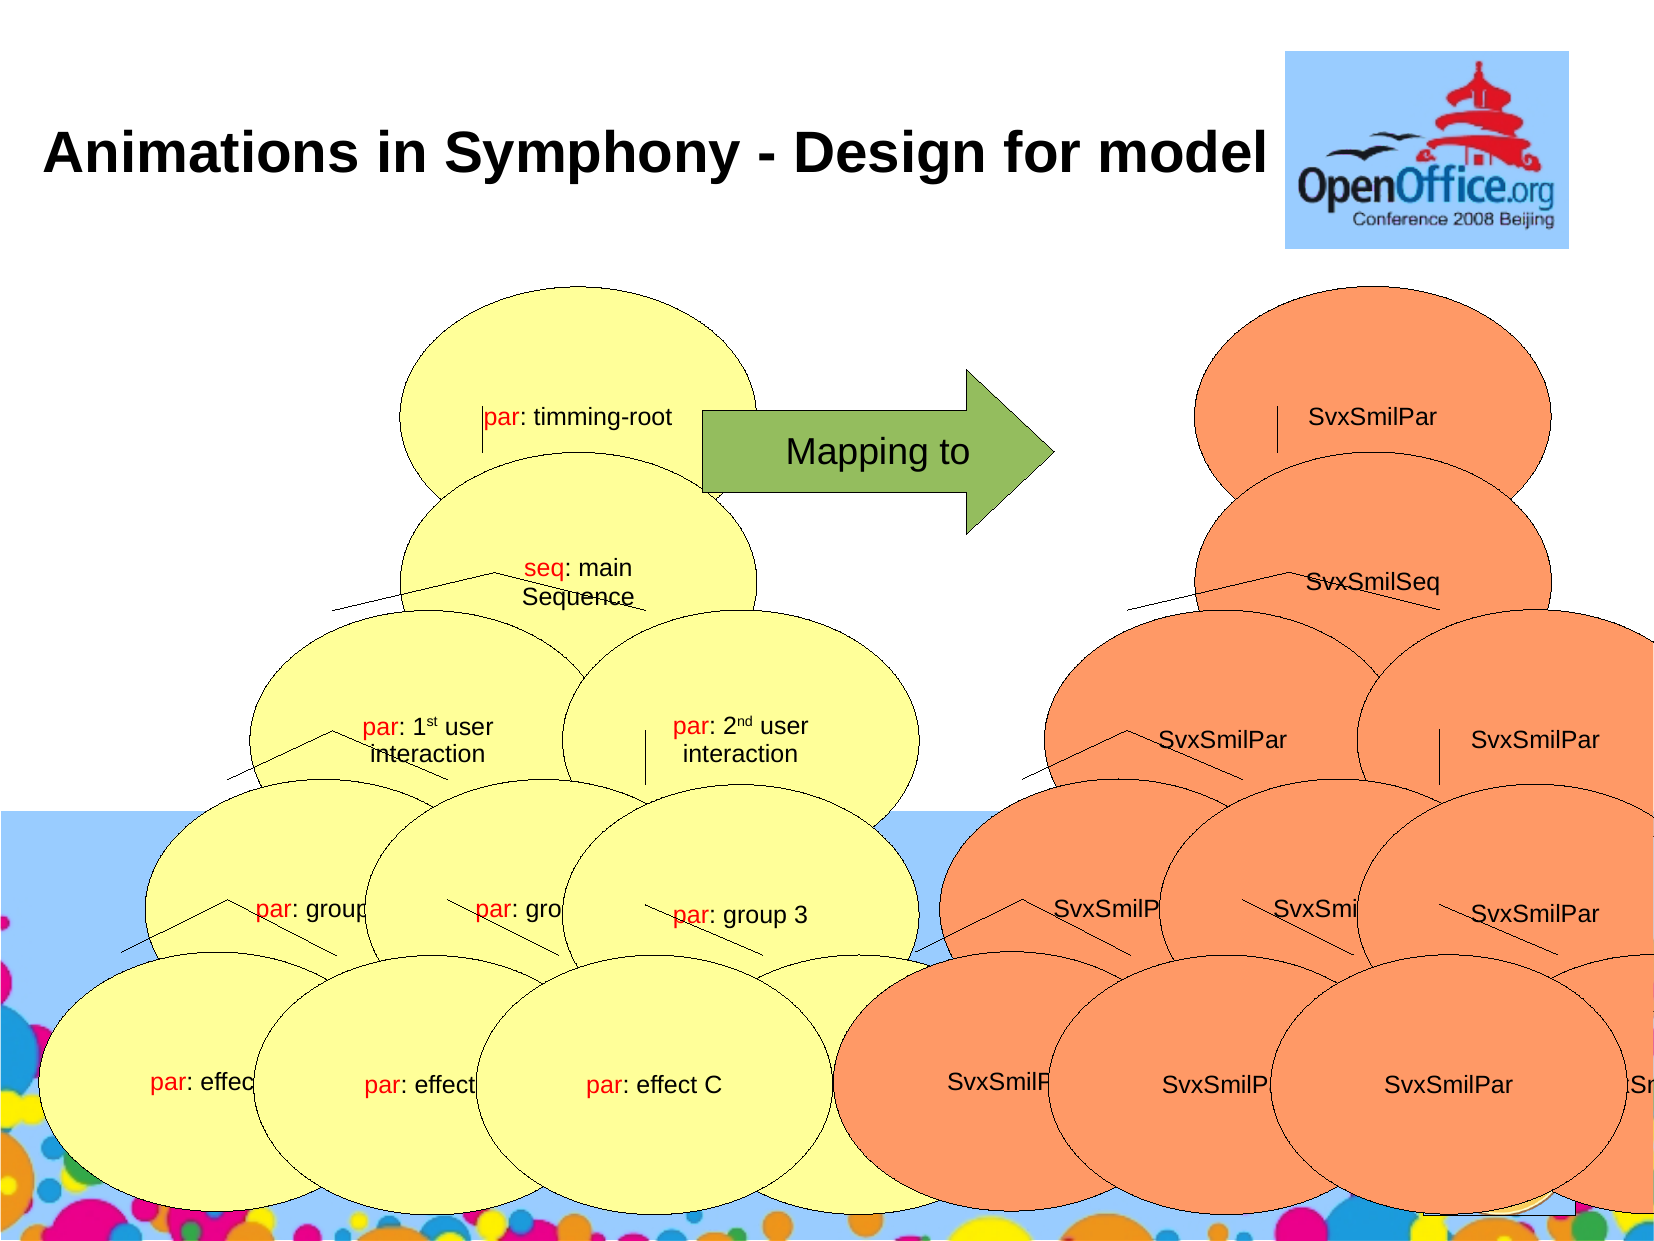

# Animations in Symphony - Design for model
SvxSmilPar
par: timming-root
Mapping to
SvxSmilSeq
seq: main Sequence
SvxSmilPar
par: 2nd user interaction
SvxSmilPar
par: 1st user interaction
SvxSmilPar
SvxSmilPar
par: group 1
par: group 2
SvxSmilPar
par: group 3
SvxSmilPar
par: effect A
SvxSmilPar
SvxSmilPar
par: effect D
SvxSmilPar
par: effect C
par: effect B